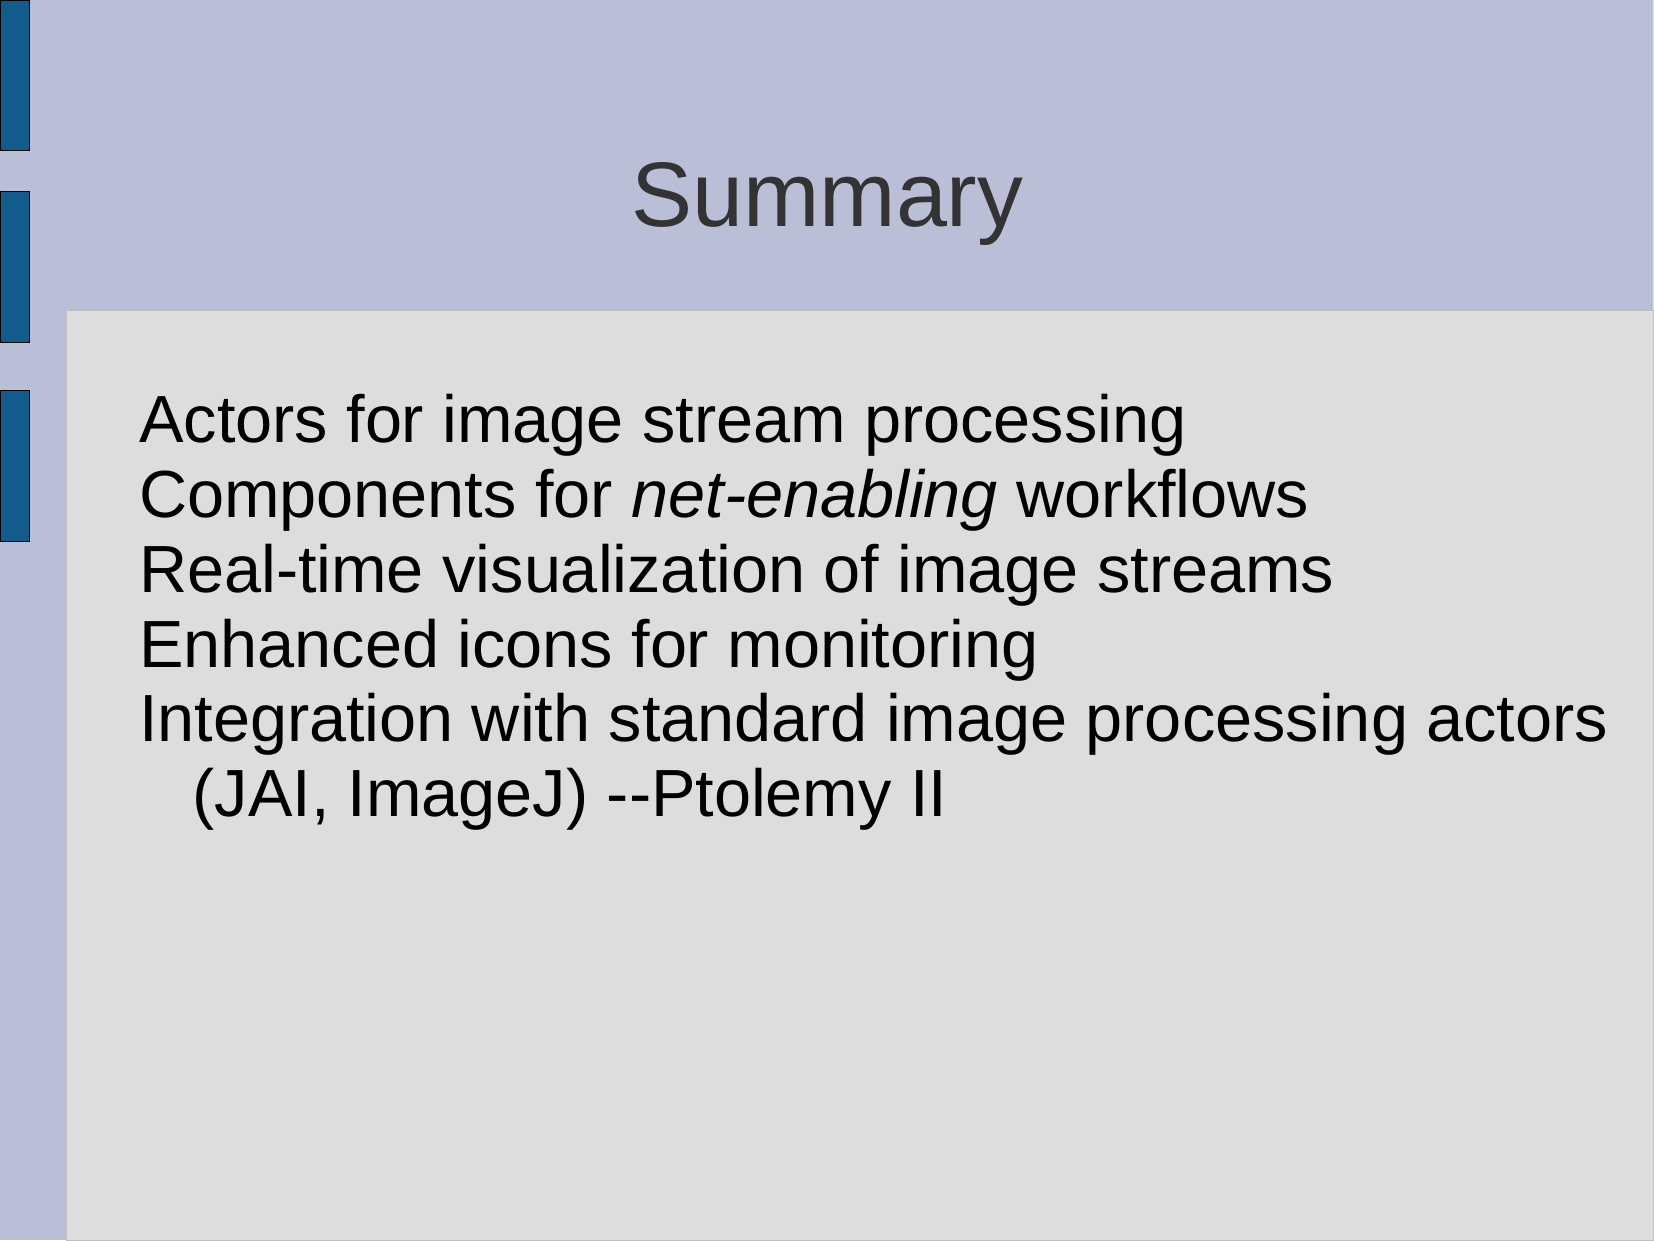

# Summary
Actors for image stream processing
Components for net-enabling workflows
Real-time visualization of image streams
Enhanced icons for monitoring
Integration with standard image processing actors (JAI, ImageJ) --Ptolemy II